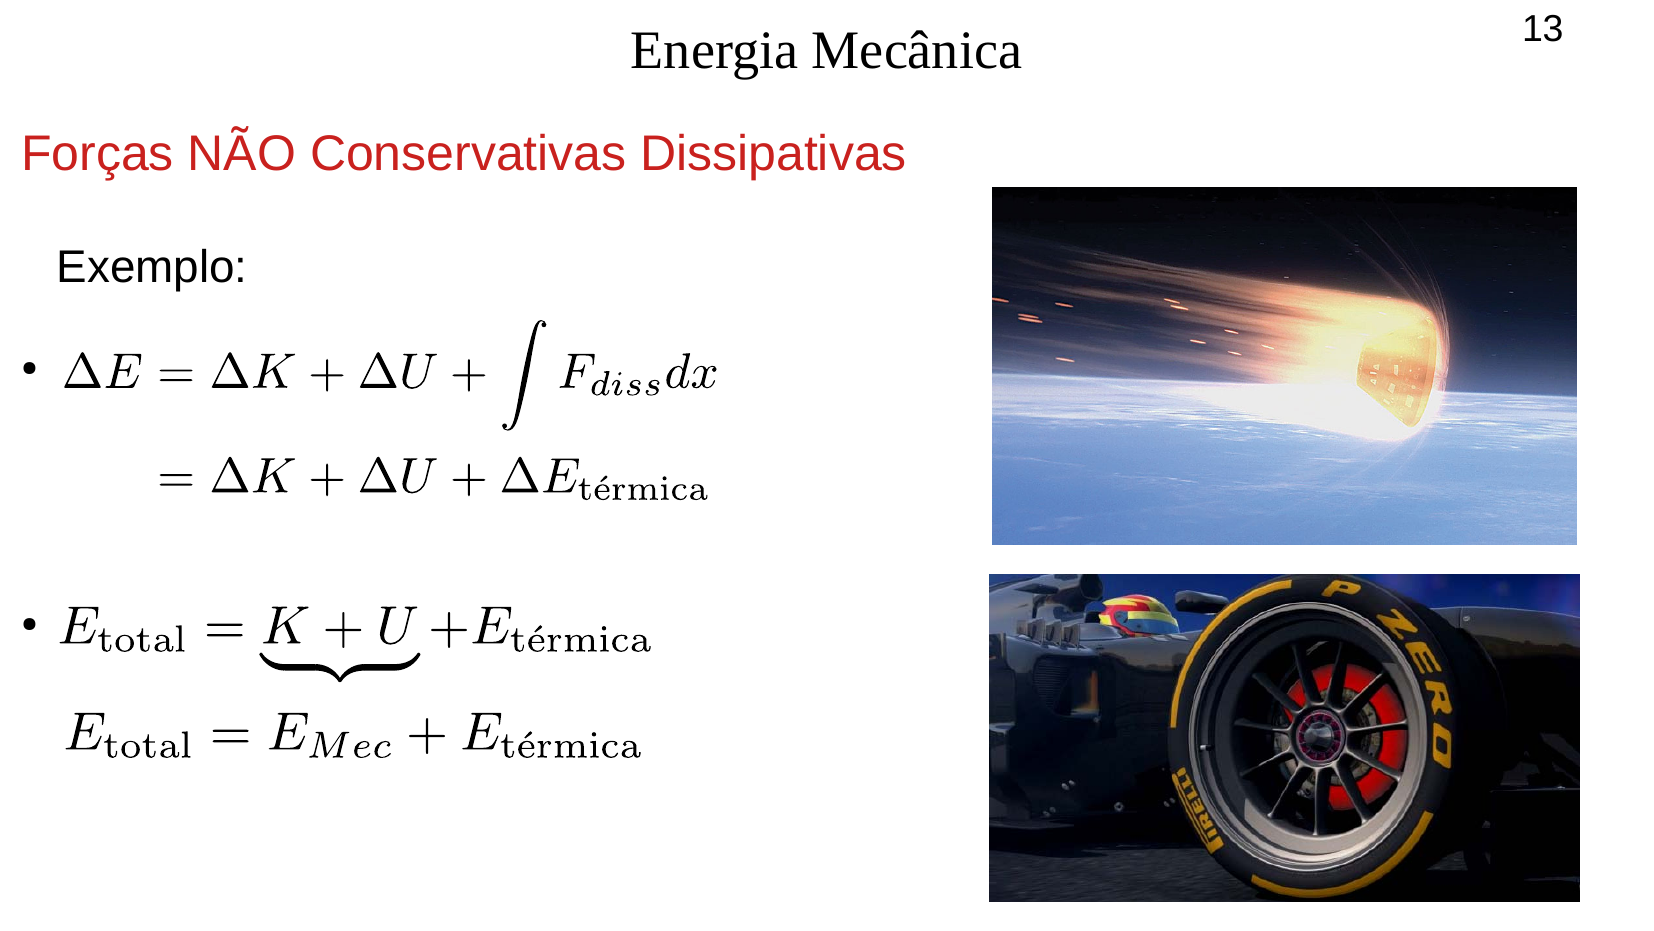

Energia Mecânica
Forças NÃO Conservativas Dissipativas
Exemplo: